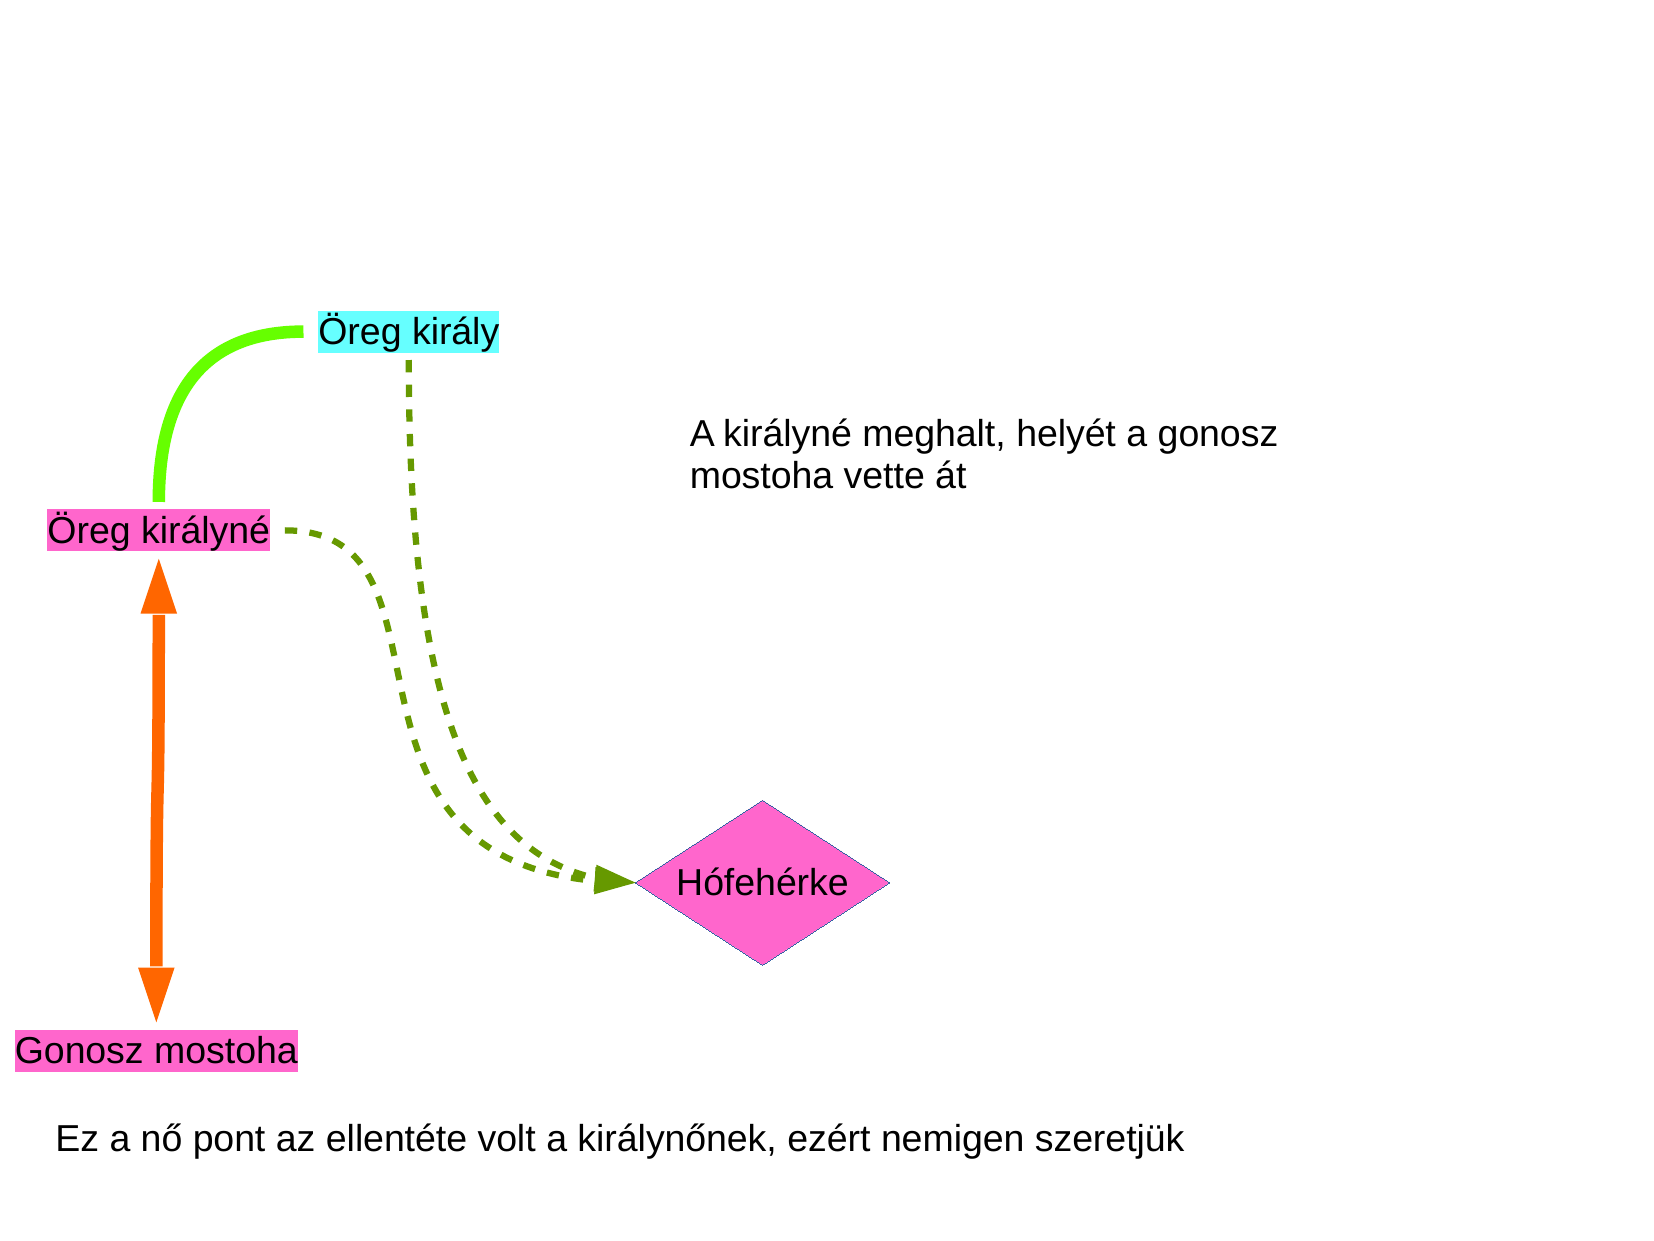

Öreg király
A királyné meghalt, helyét a gonosz mostoha vette át
Öreg királyné
Hófehérke
Gonosz mostoha
Ez a nő pont az ellentéte volt a királynőnek, ezért nemigen szeretjük